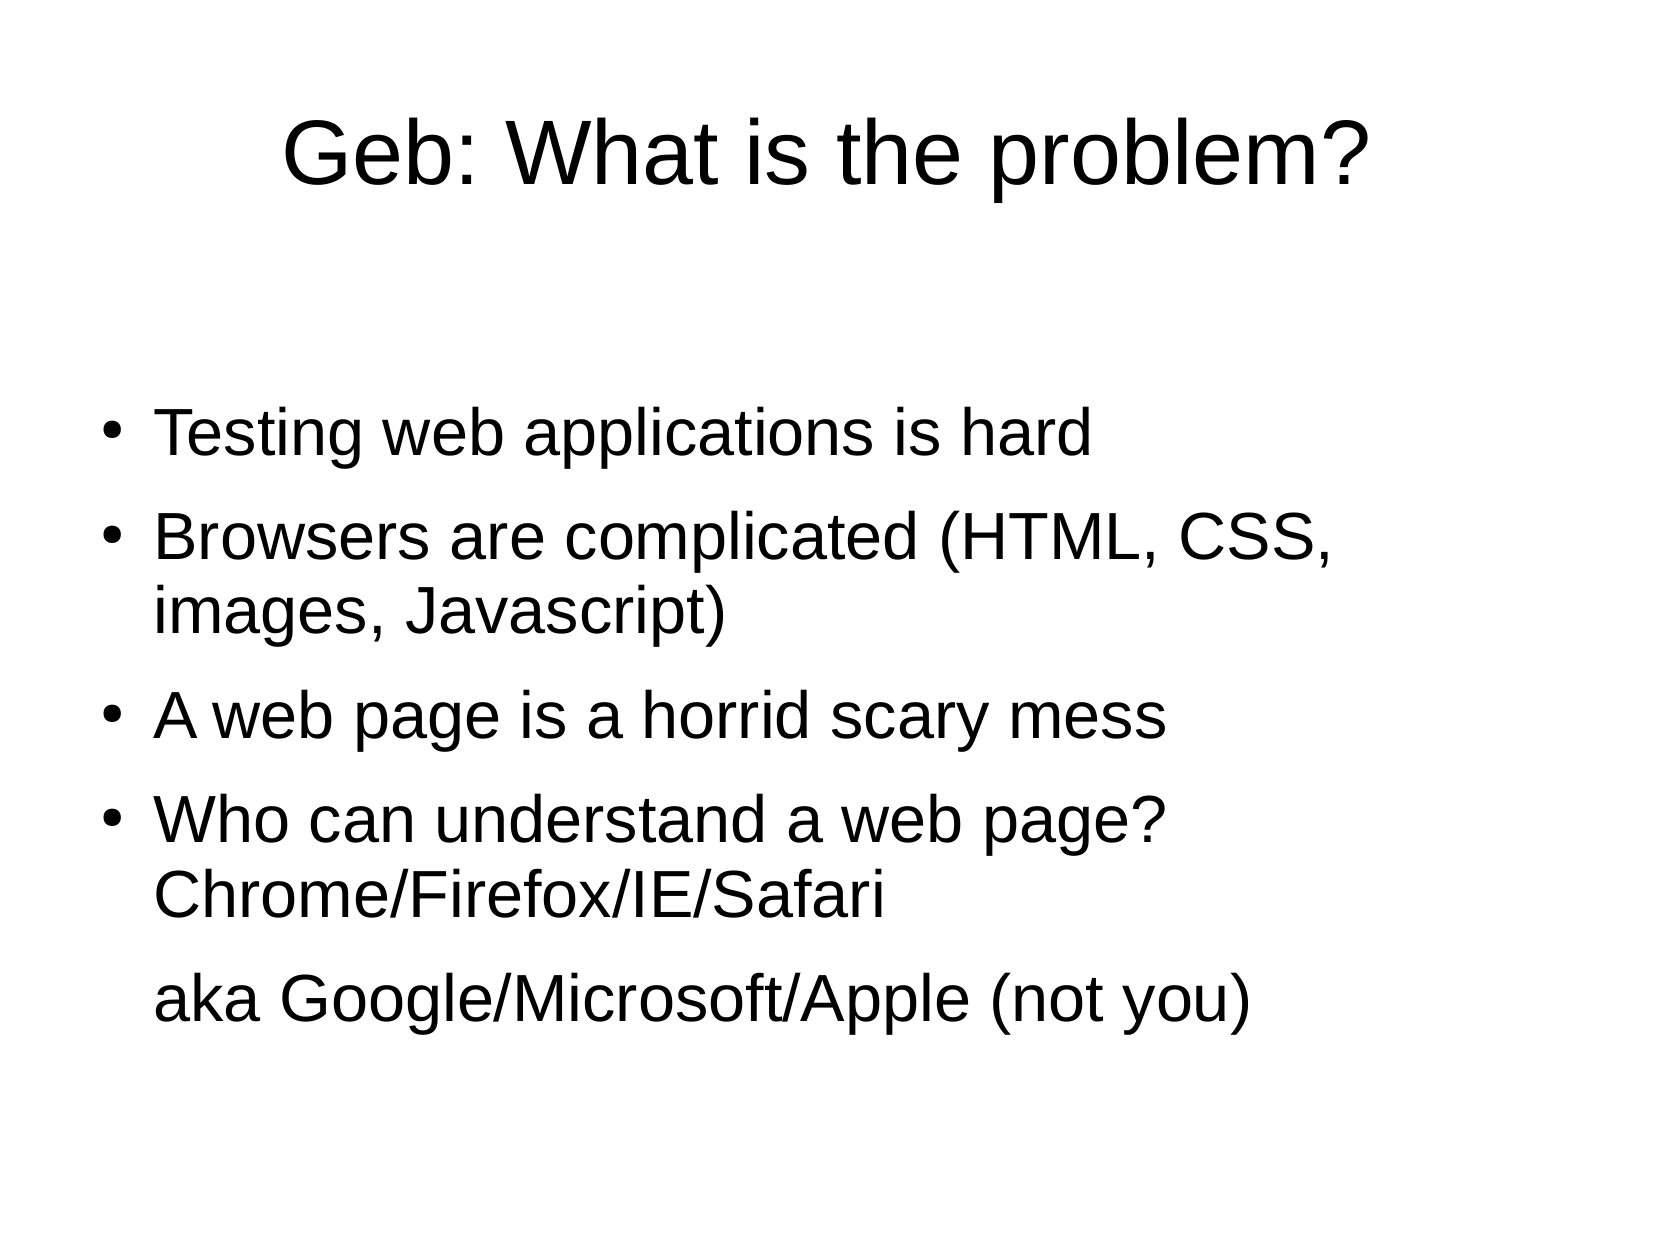

# Geb: What is the problem?
Testing web applications is hard
Browsers are complicated (HTML, CSS, images, Javascript)
A web page is a horrid scary mess
Who can understand a web page? Chrome/Firefox/IE/Safari
aka Google/Microsoft/Apple (not you)